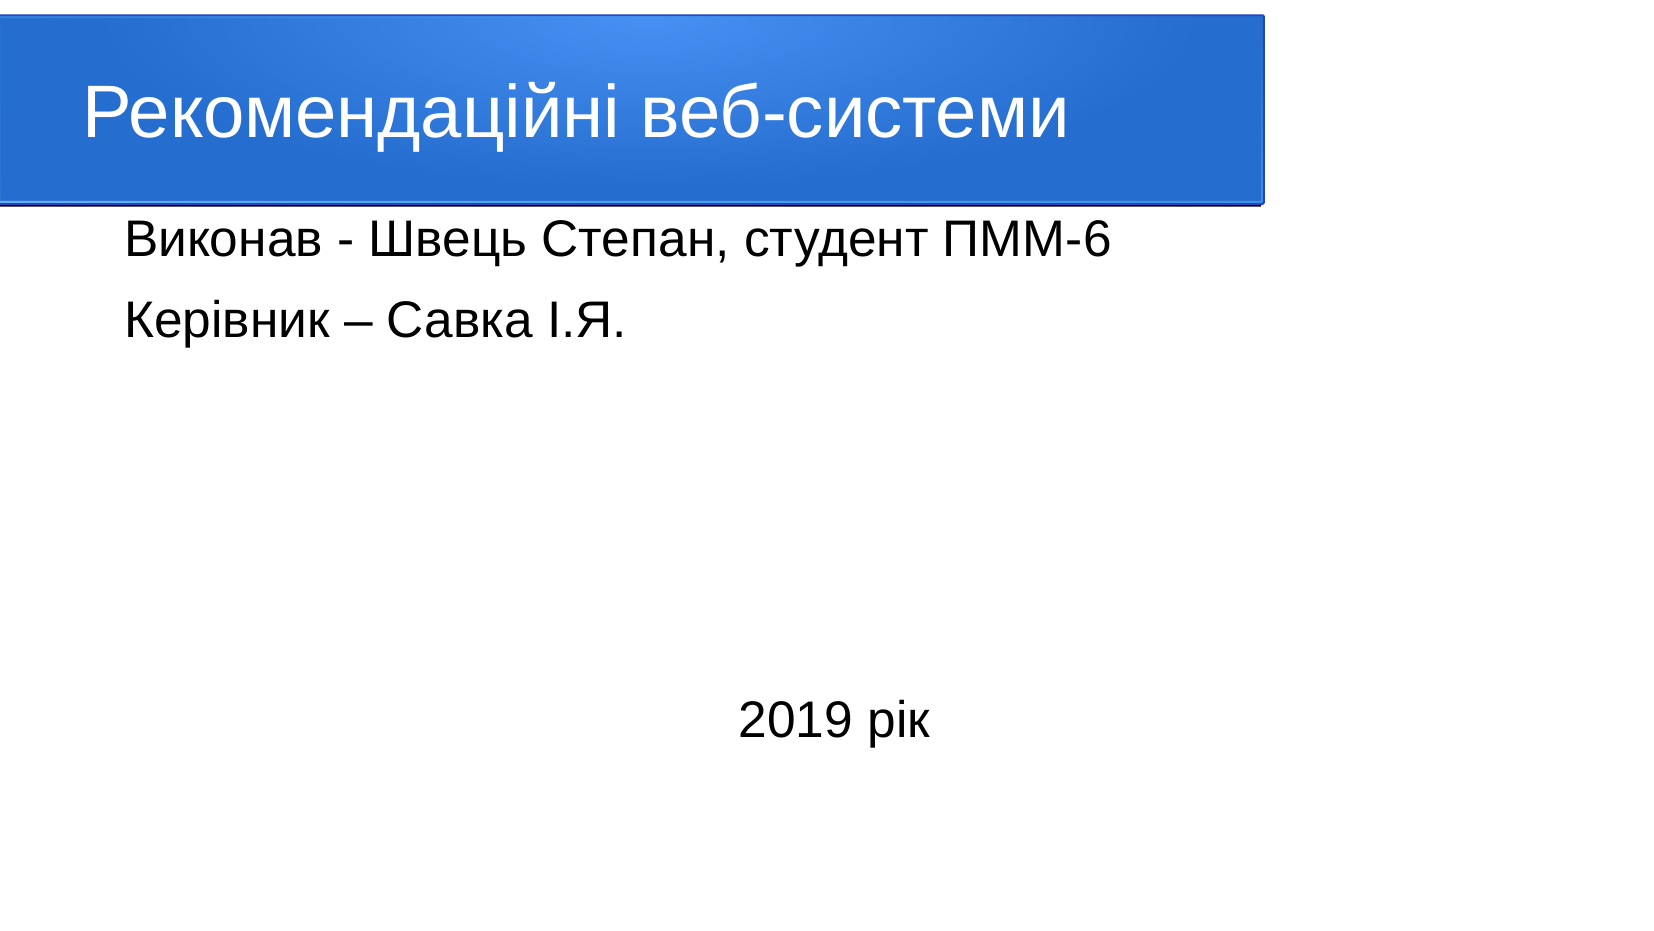

# Рекомендаційні веб-системи
Виконав - Швець Степан, студент ПММ-6
Керівник – Савка І.Я.
2019 рік